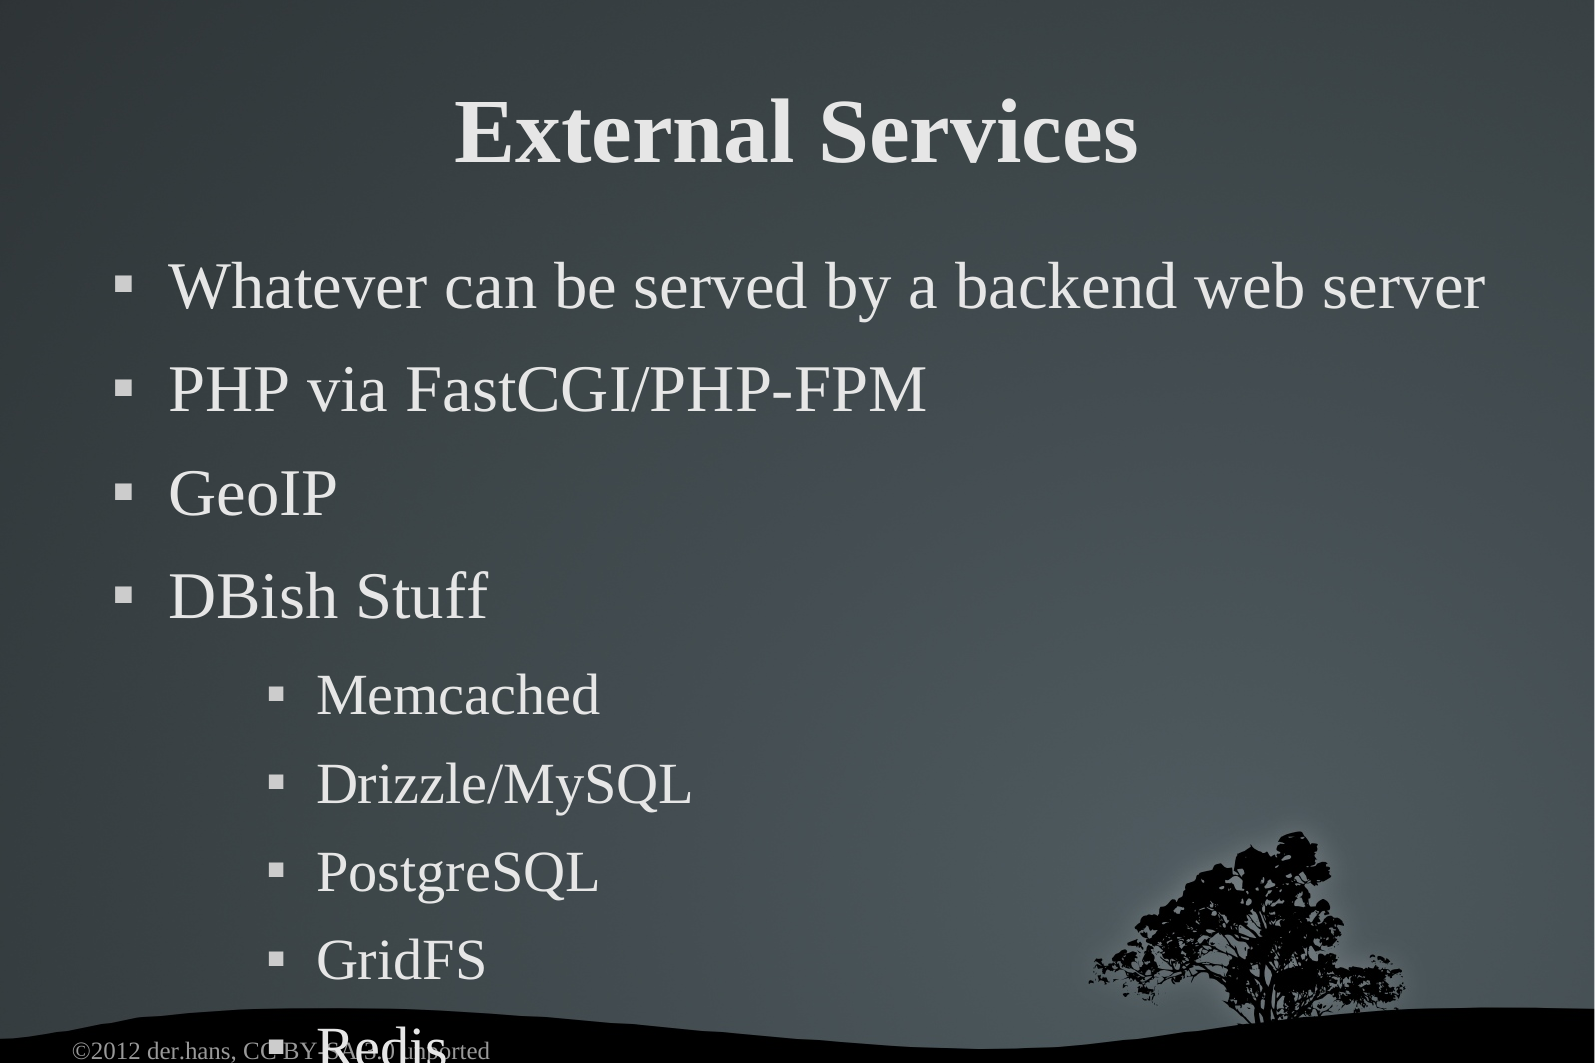

# External Services
Whatever can be served by a backend web server
PHP via FastCGI/PHP-FPM
GeoIP
DBish Stuff
Memcached
Drizzle/MySQL
PostgreSQL
GridFS
Redis
©2012 der.hans, CC BY-SA 3.0 unported